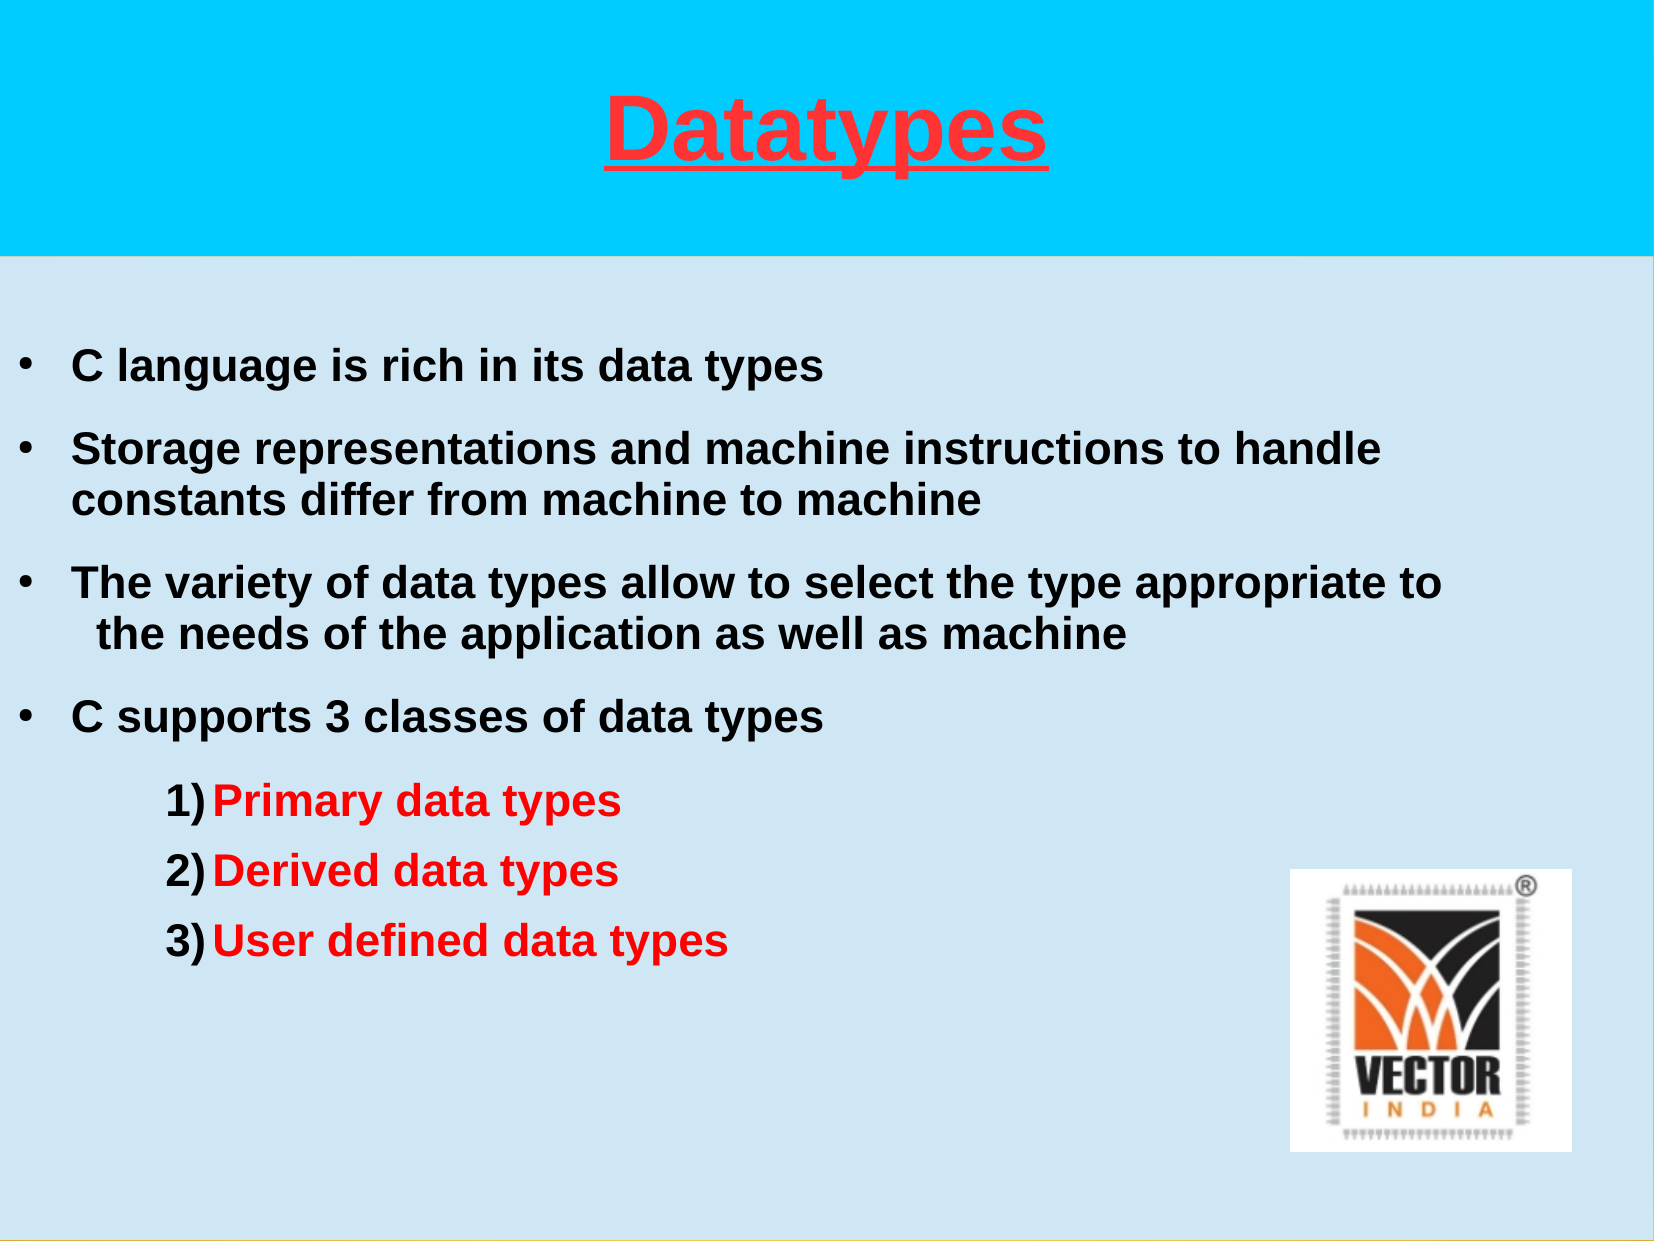

# Datatypes
C language is rich in its data types
Storage representations and machine instructions to handle constants differ from machine to machine
The variety of data types allow to select the type appropriate to the needs of the application as well as machine
C supports 3 classes of data types
Primary data types
Derived data types
User defined data types